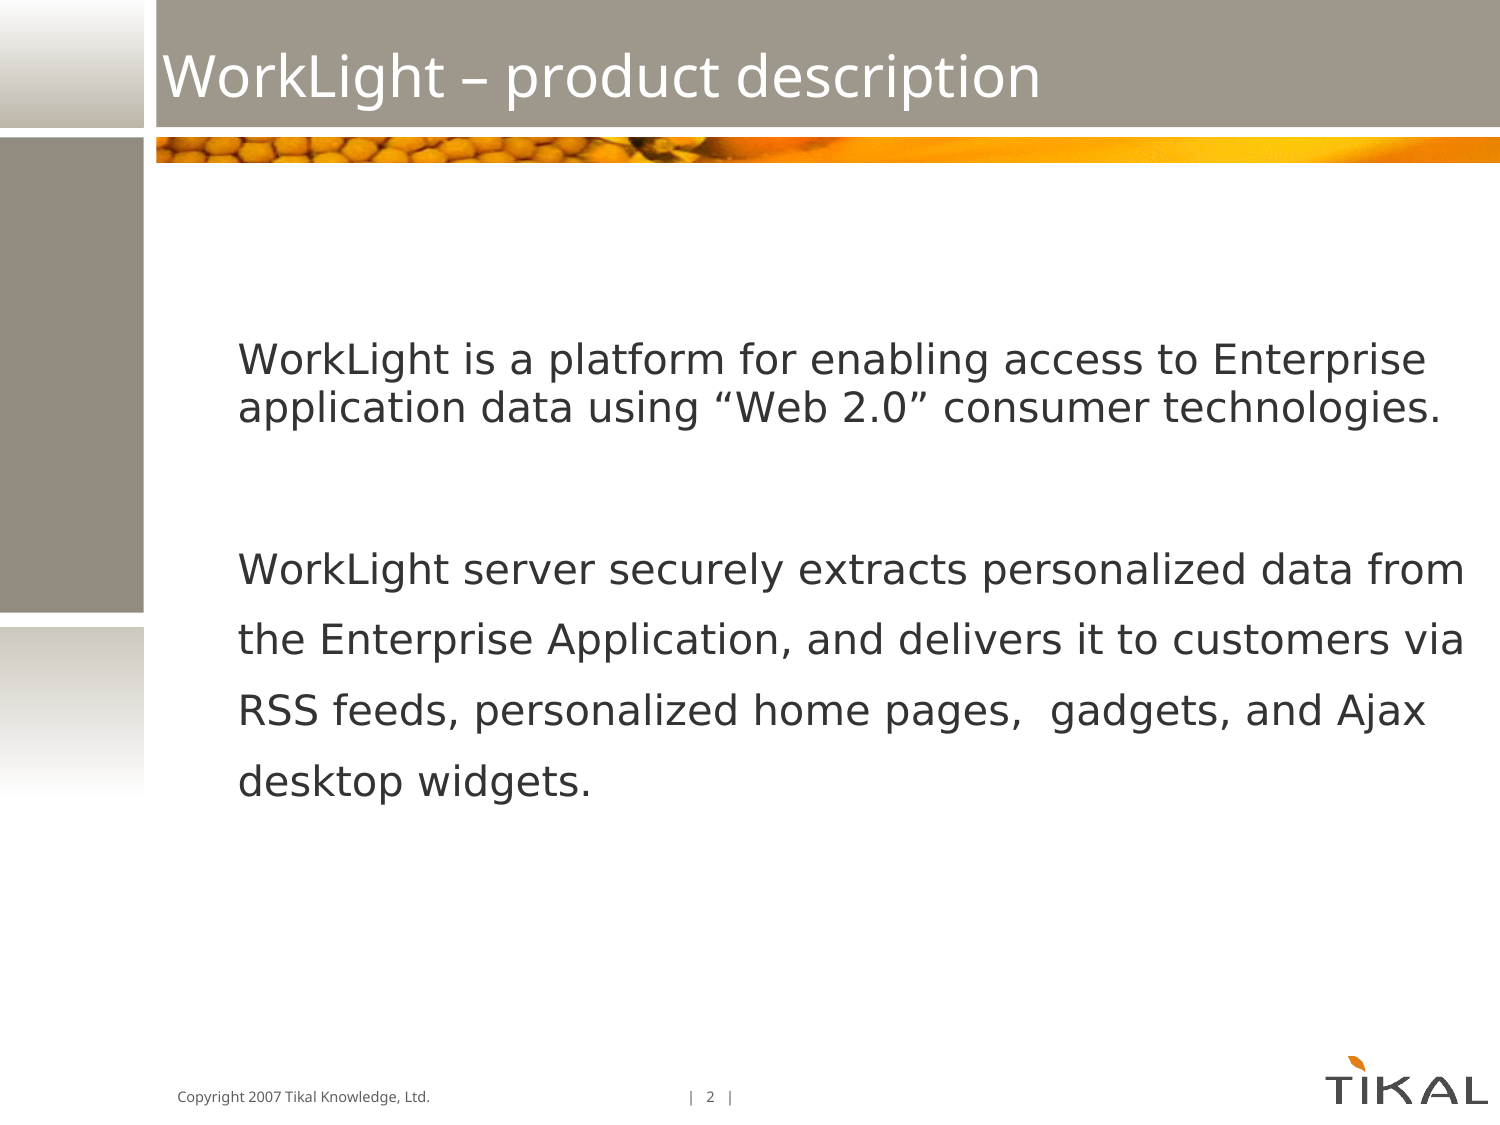

# WorkLight – product description
WorkLight is a platform for enabling access to Enterprise application data using “Web 2.0” consumer technologies.
WorkLight server securely extracts personalized data from the Enterprise Application, and delivers it to customers via RSS feeds, personalized home pages, gadgets, and Ajax desktop widgets.